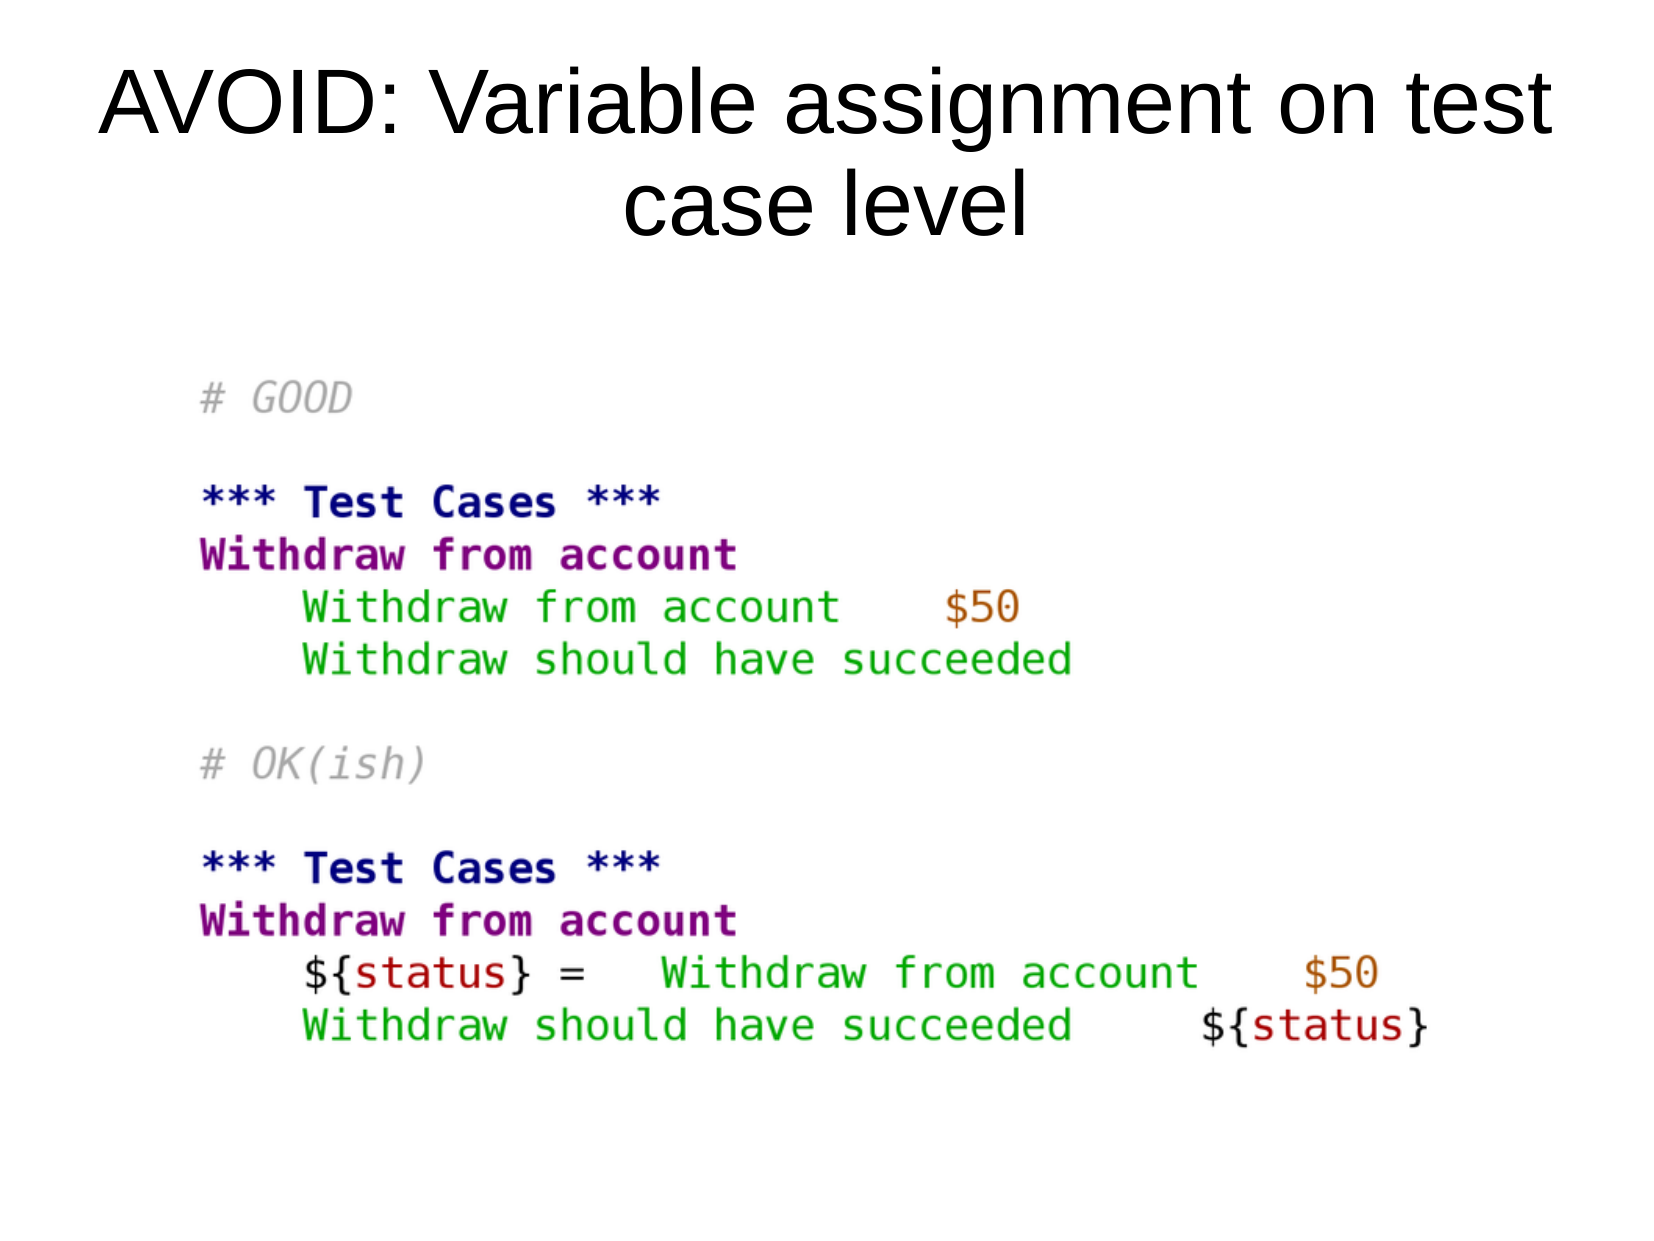

# AVOID: Variable assignment on test case level